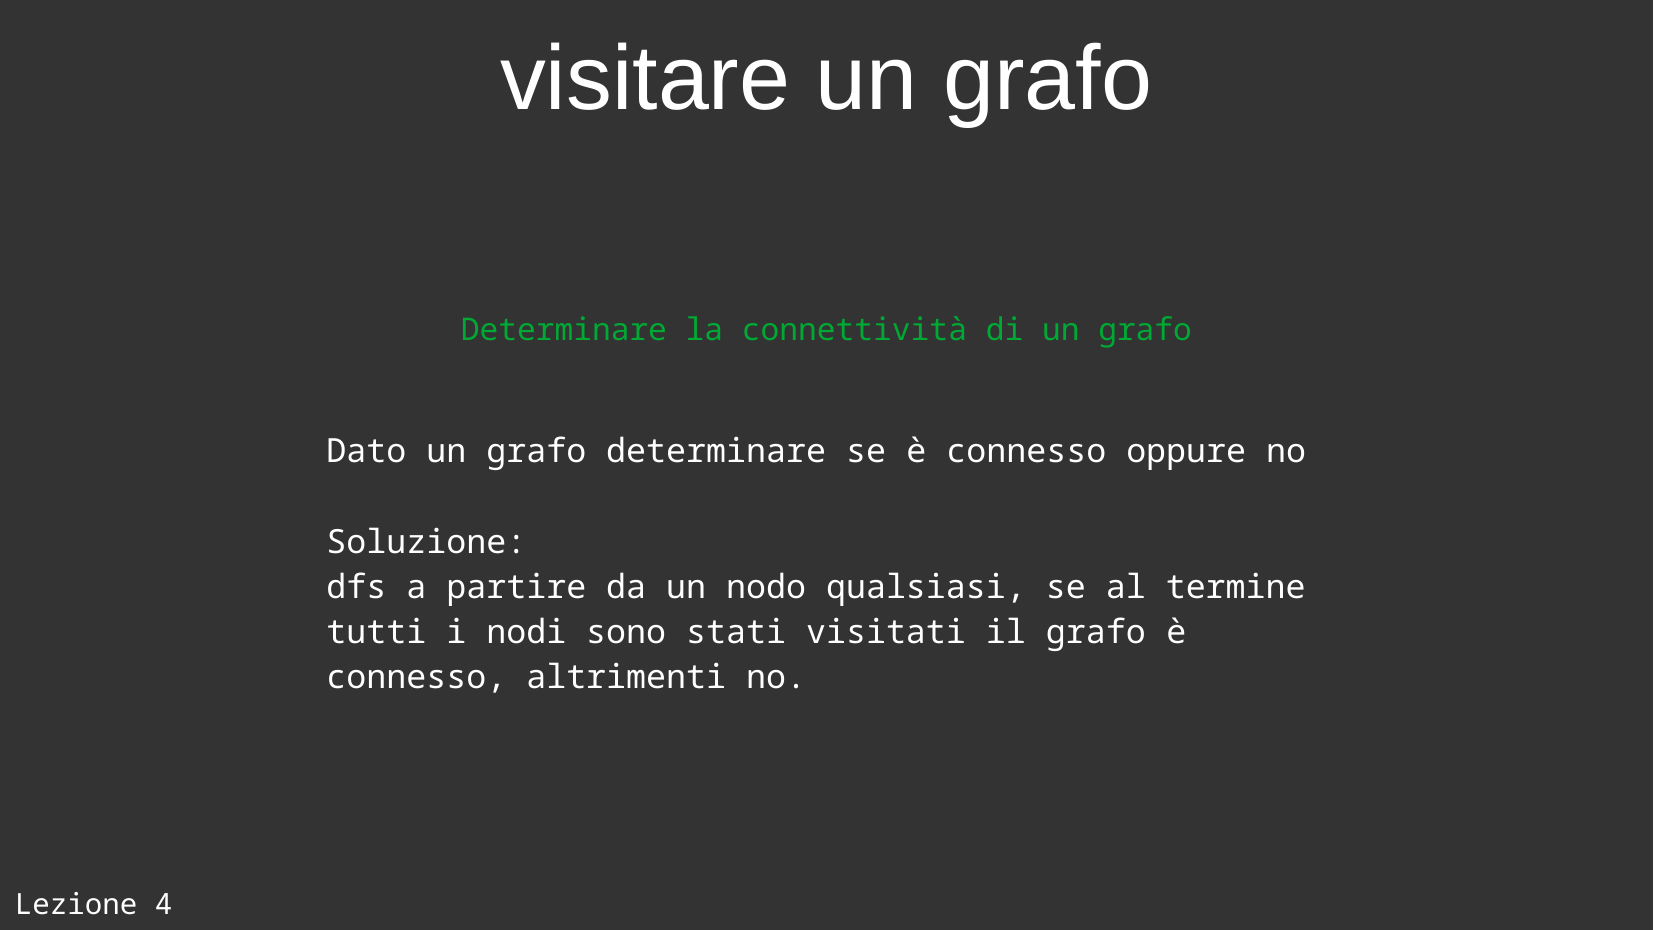

# visitare un grafo
Determinare la connettività di un grafo
Dato un grafo determinare se è connesso oppure no
Soluzione:
dfs a partire da un nodo qualsiasi, se al termine tutti i nodi sono stati visitati il grafo è connesso, altrimenti no.
Lezione 4